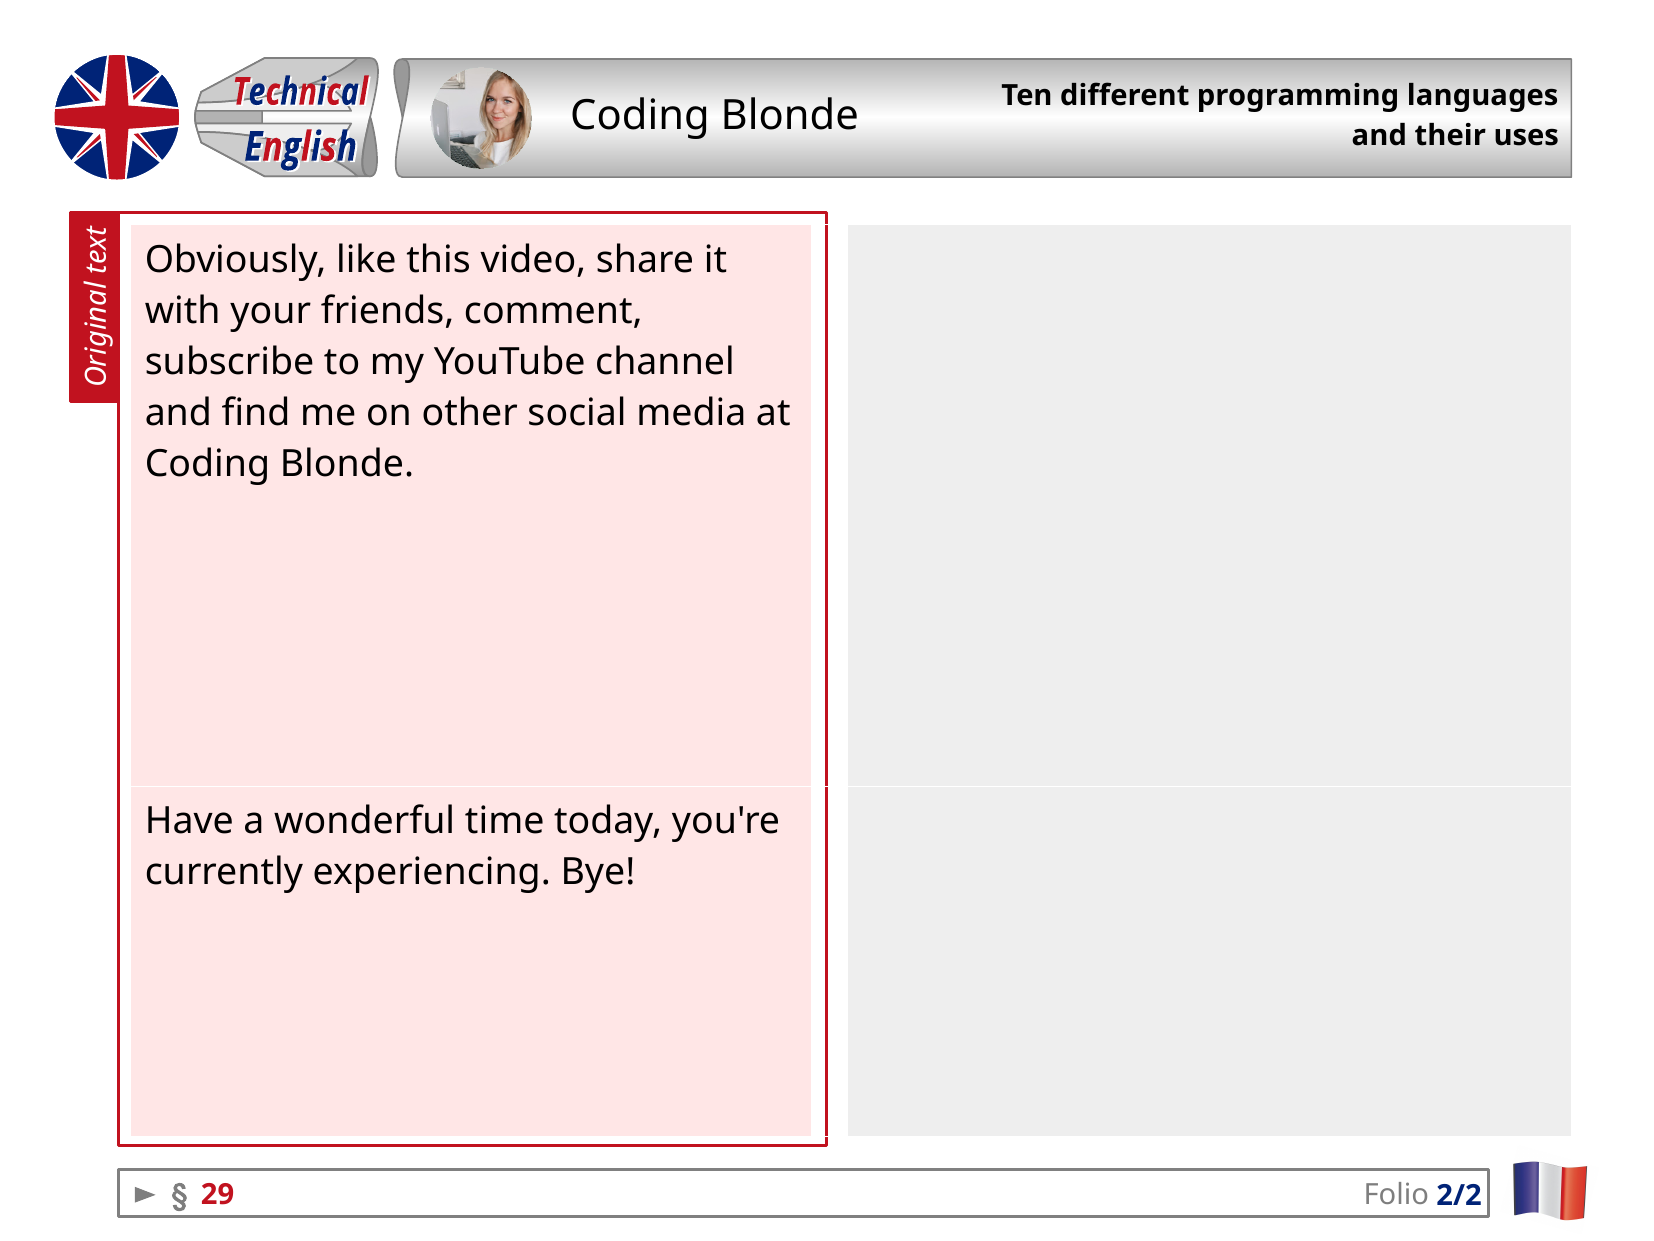

#
| Obviously, like this video, share it with your friends, comment, subscribe to my YouTube channel and find me on other social media at Coding Blonde. | | |
| --- | --- | --- |
| Have a wonderful time today, you're currently experiencing. Bye! | | |
29
2/2